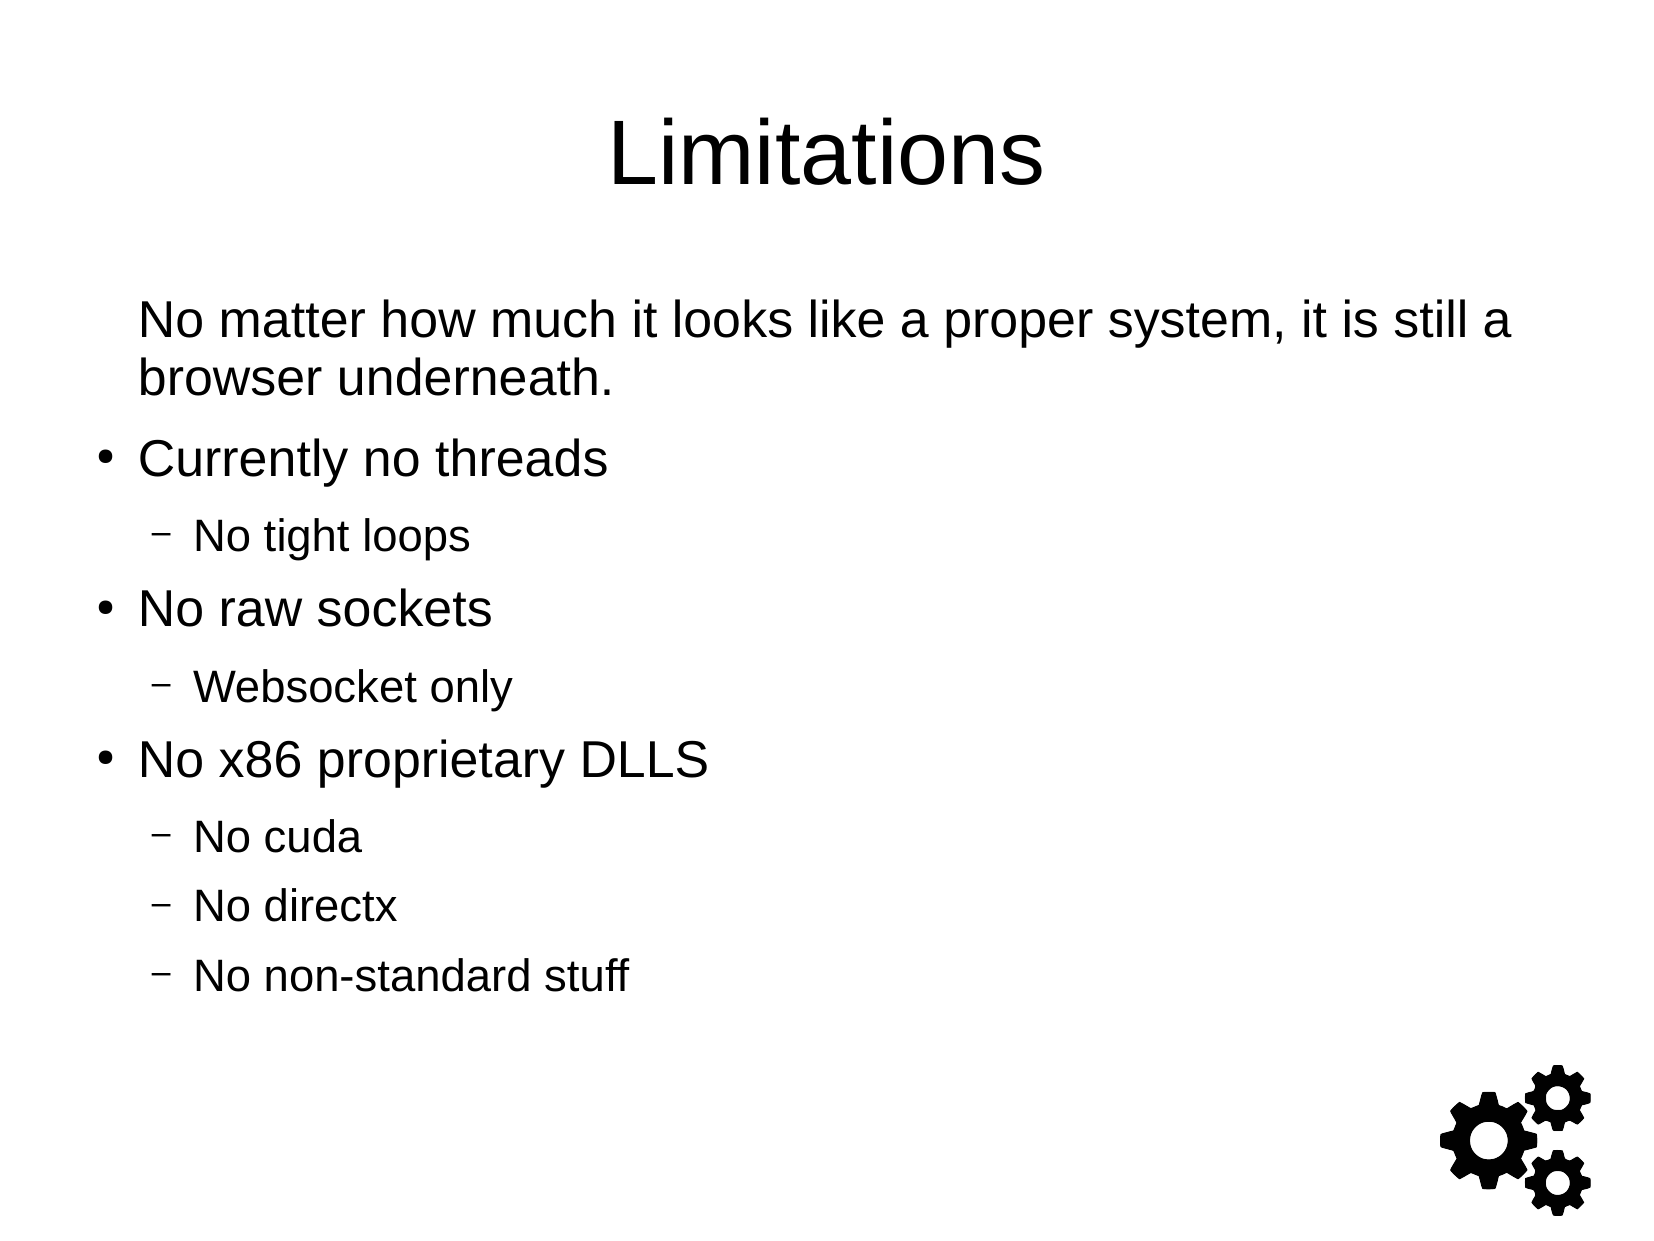

# Limitations
No matter how much it looks like a proper system, it is still a browser underneath.
Currently no threads
No tight loops
No raw sockets
Websocket only
No x86 proprietary DLLS
No cuda
No directx
No non-standard stuff